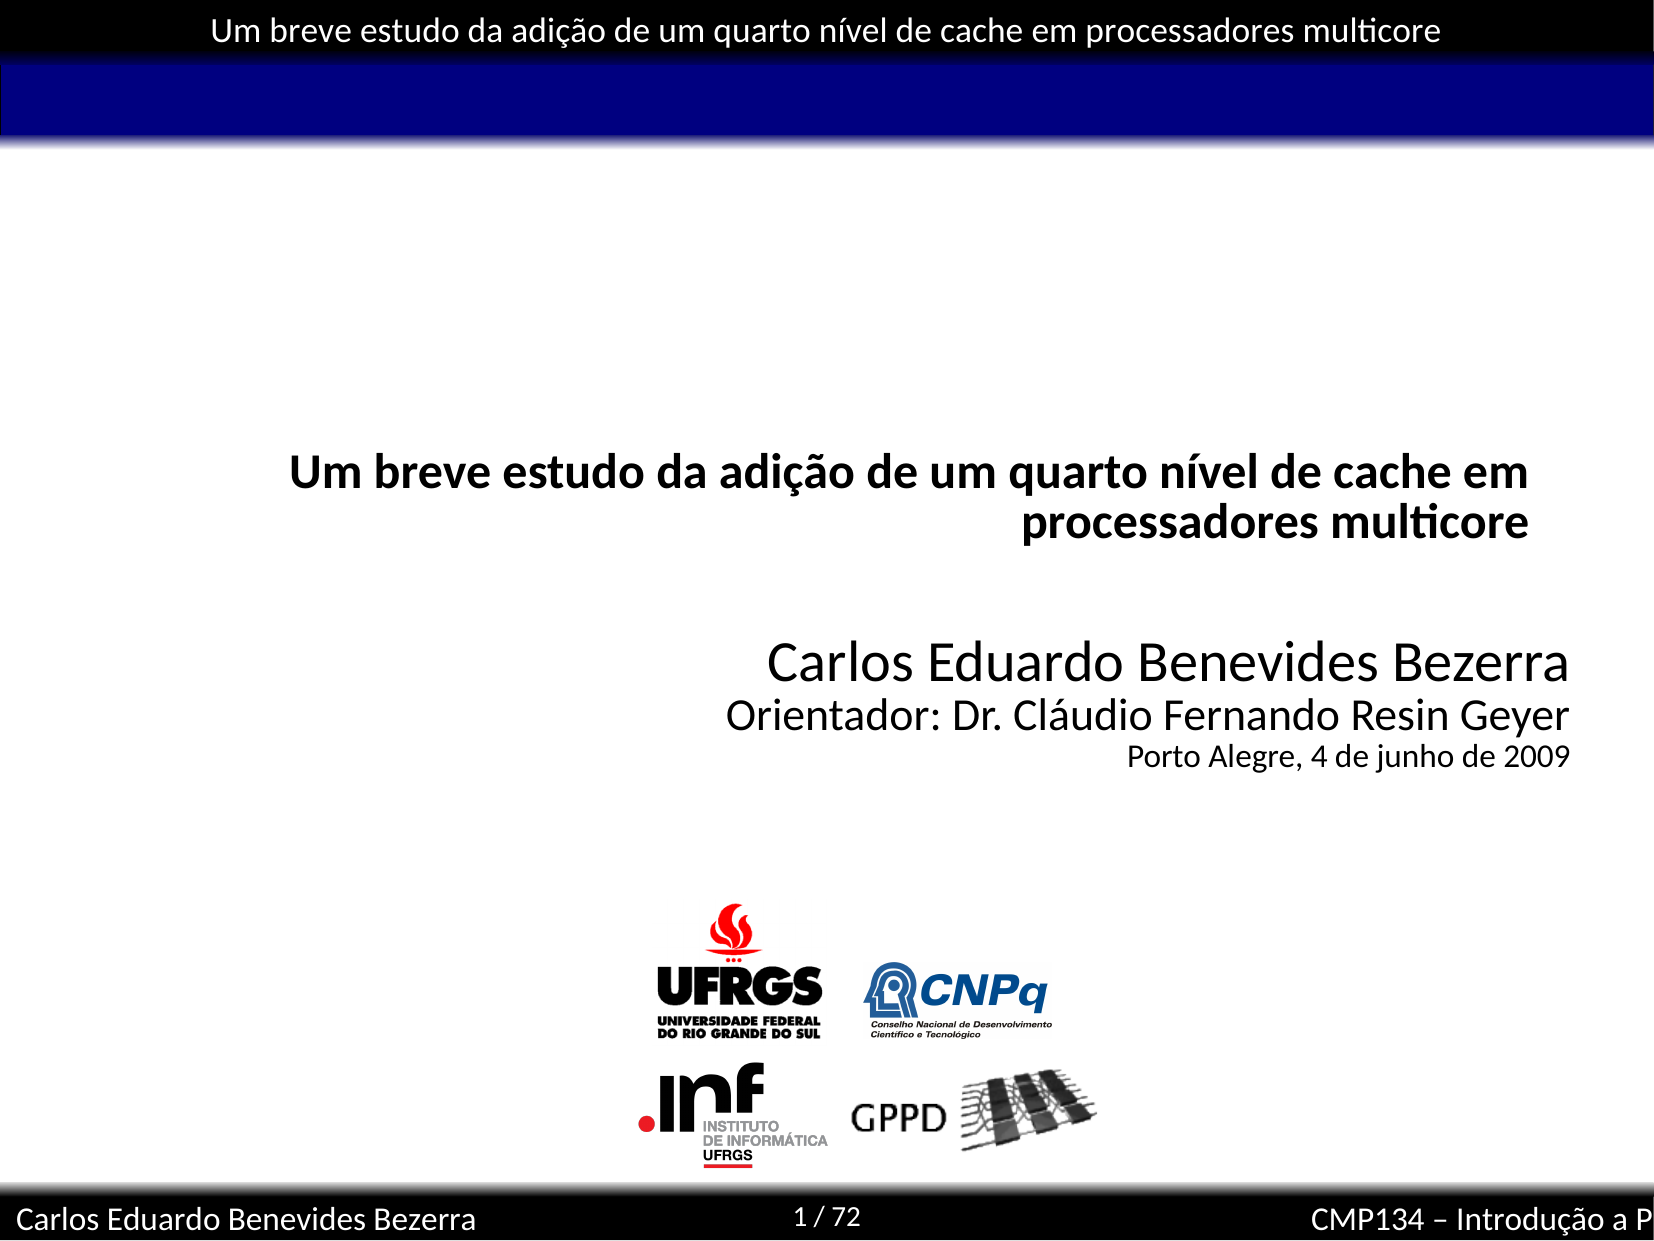

# Carlos Eduardo Benevides Bezerra
Orientador: Dr. Cláudio Fernando Resin Geyer
Porto Alegre, 4 de junho de 2009
Um breve estudo da adição de um quarto nível de cache em processadores multicore